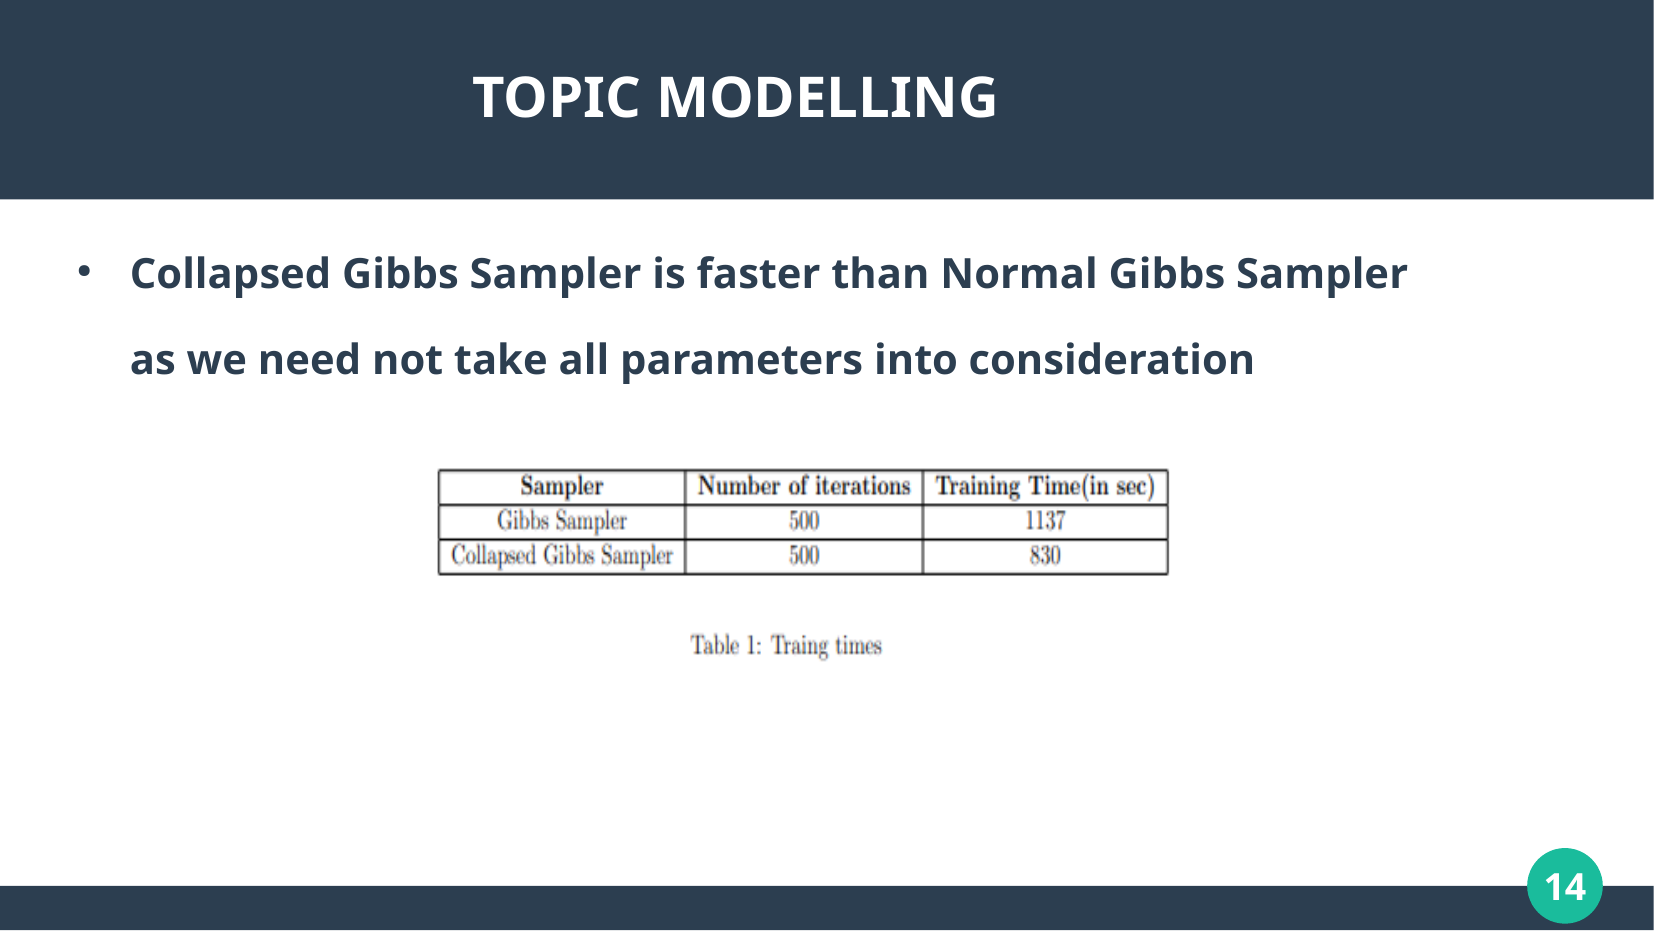

# TOPIC MODELLING
Collapsed Gibbs Sampler is faster than Normal Gibbs Sampler
as we need not take all parameters into consideration